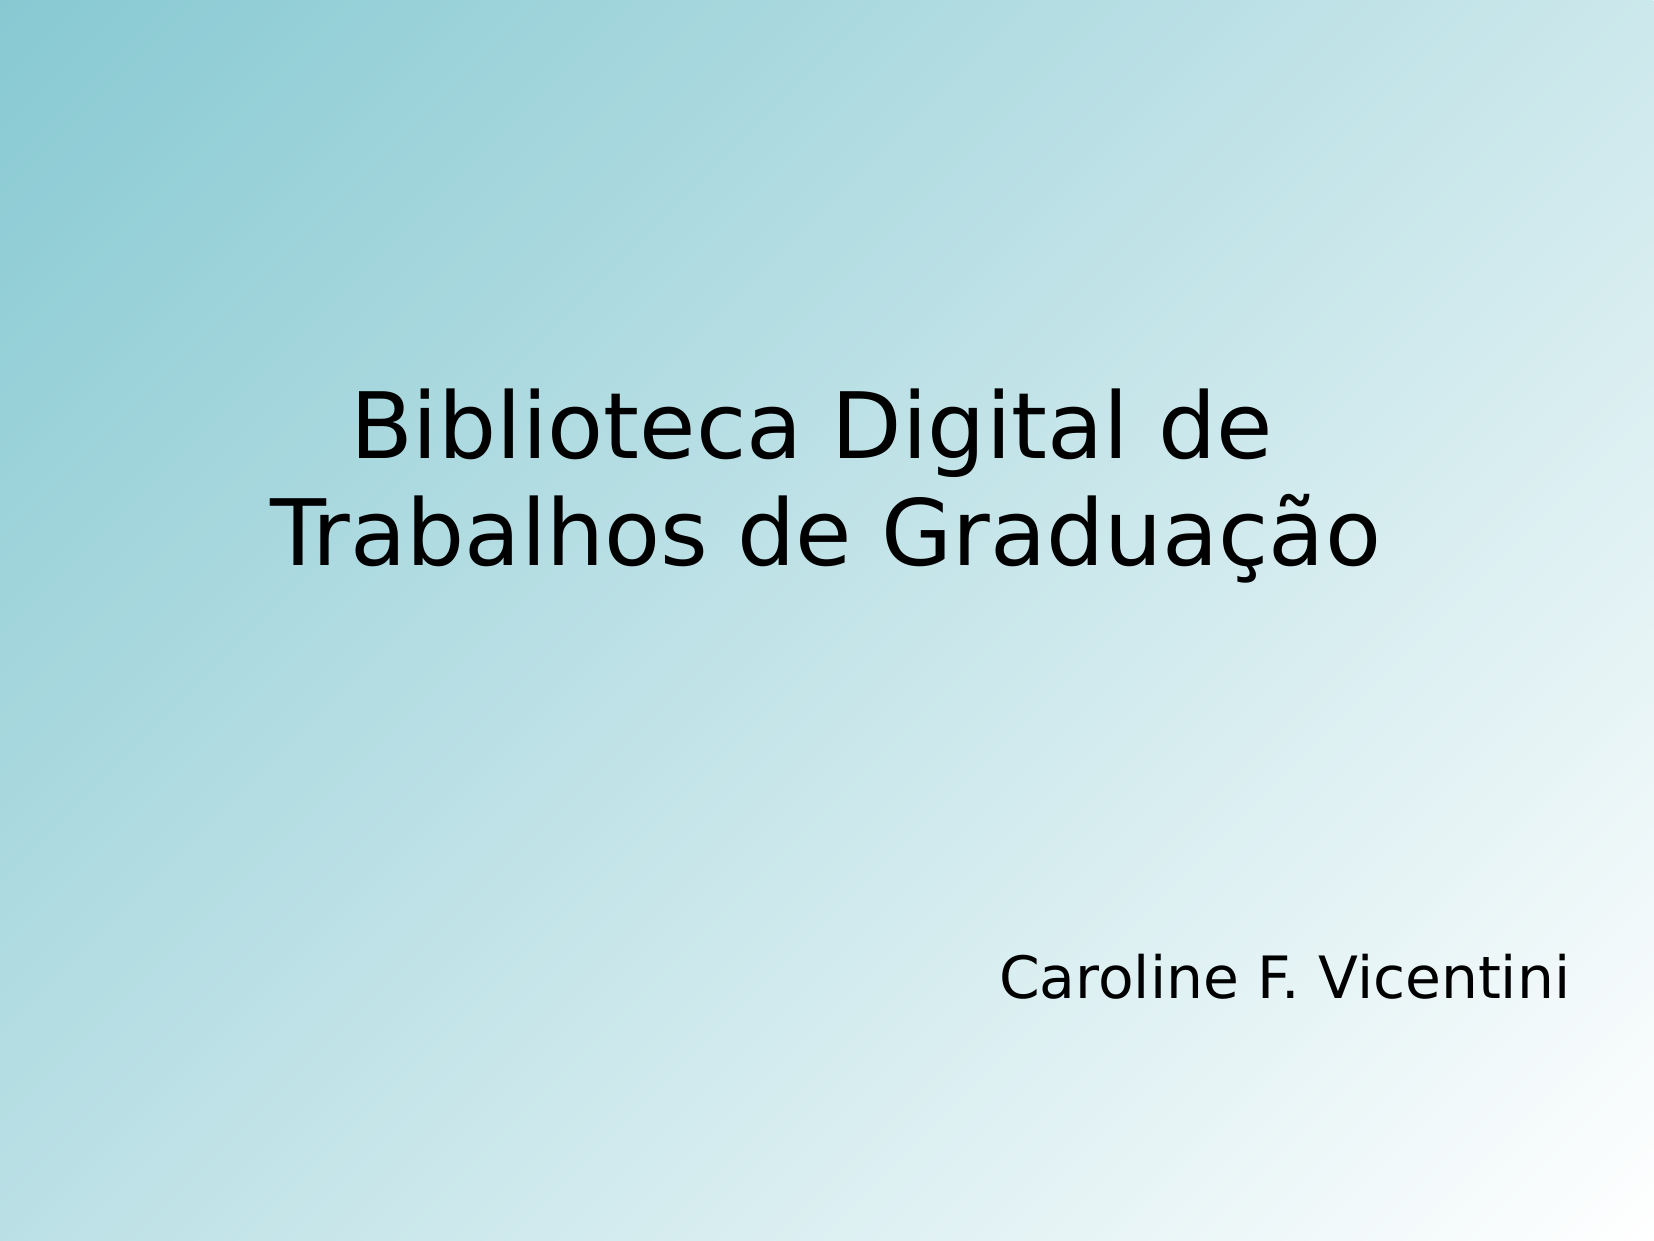

# Biblioteca Digital de Trabalhos de Graduação
Caroline F. Vicentini